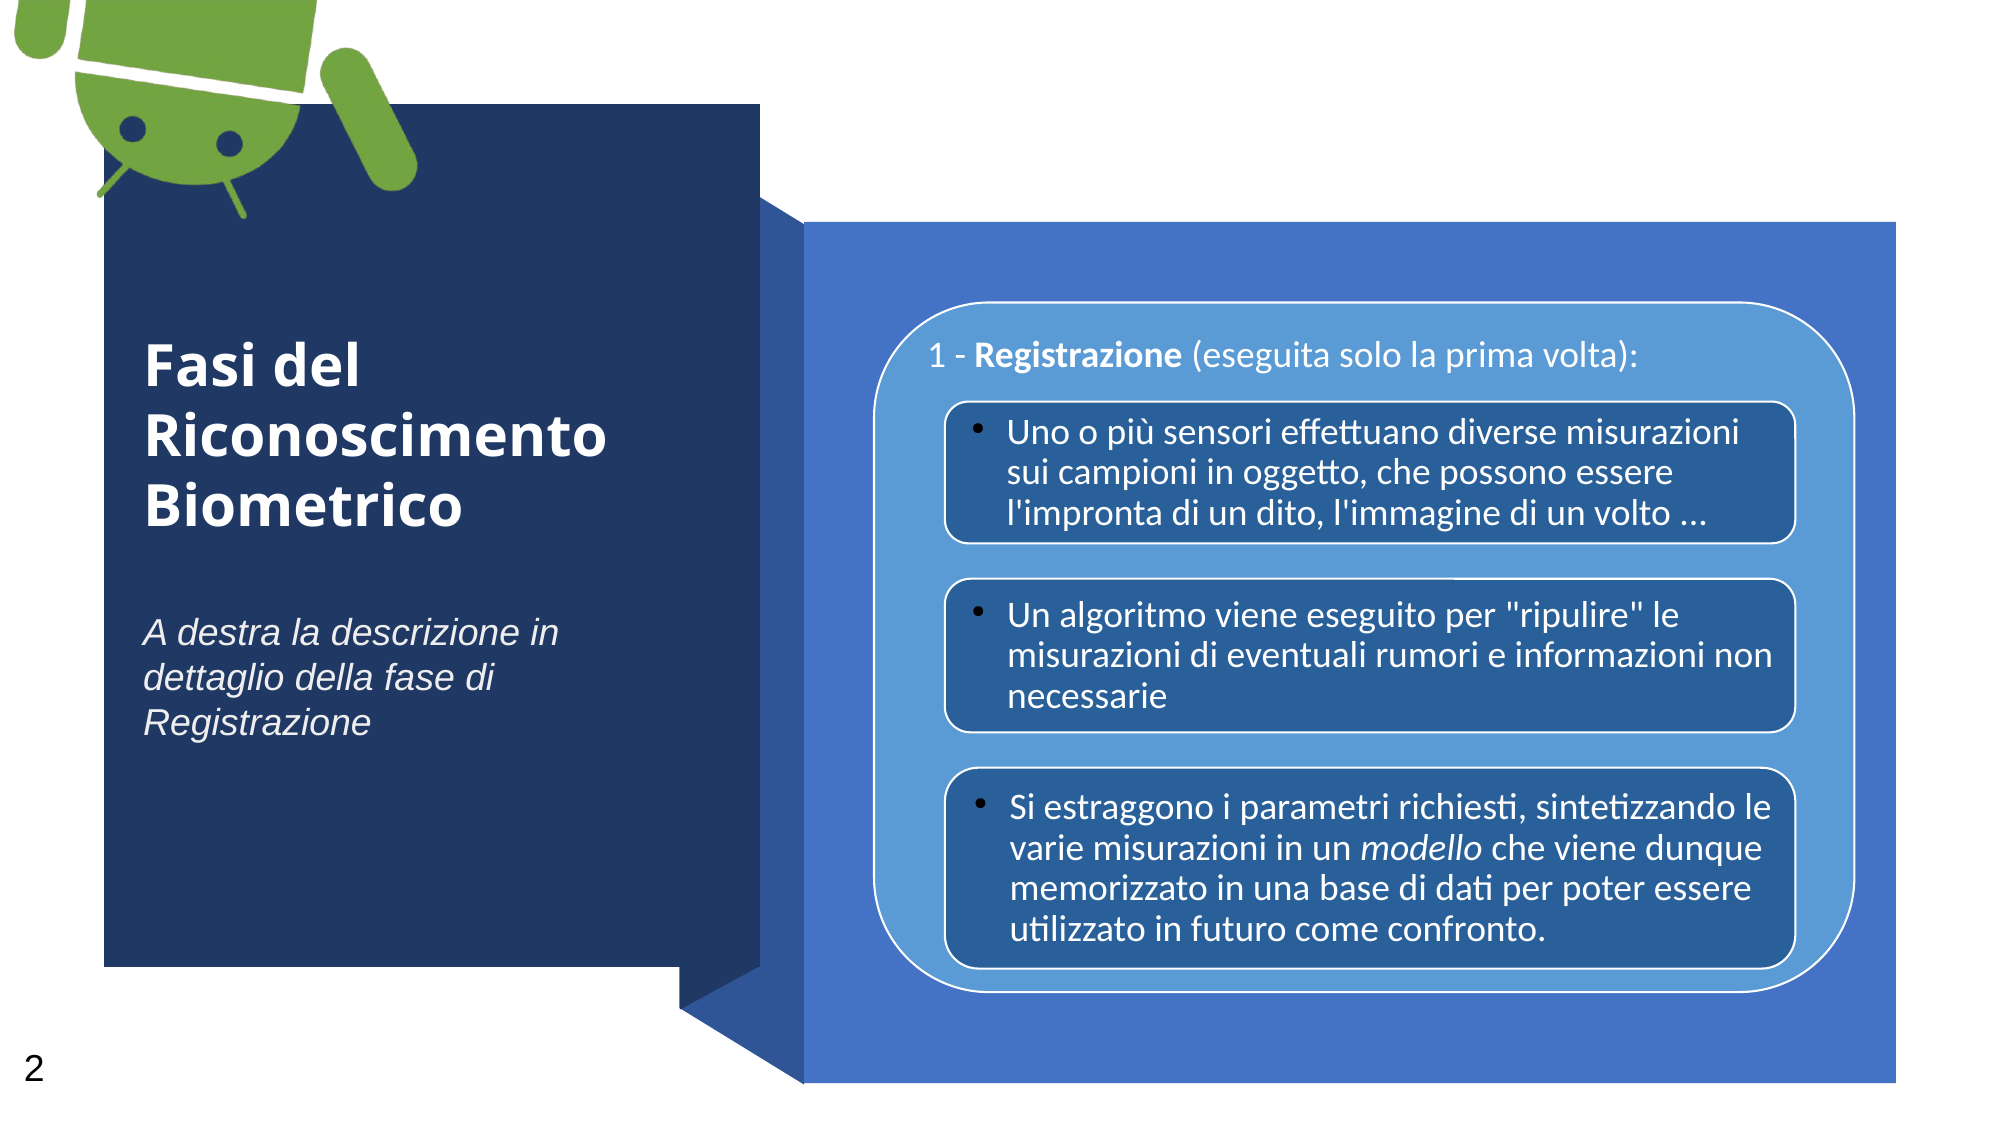

# Fasi del Riconoscimento Biometrico A destra la descrizione in dettaglio della fase di Registrazione
1 - Registrazione (eseguita solo la prima volta):
Uno o più sensori effettuano diverse misurazioni sui campioni in oggetto, che possono essere l'impronta di un dito, l'immagine di un volto ...
Un algoritmo viene eseguito per "ripulire" le misurazioni di eventuali rumori e informazioni non necessarie
Si estraggono i parametri richiesti, sintetizzando le varie misurazioni in un modello che viene dunque memorizzato in una base di dati per poter essere utilizzato in futuro come confronto.
2